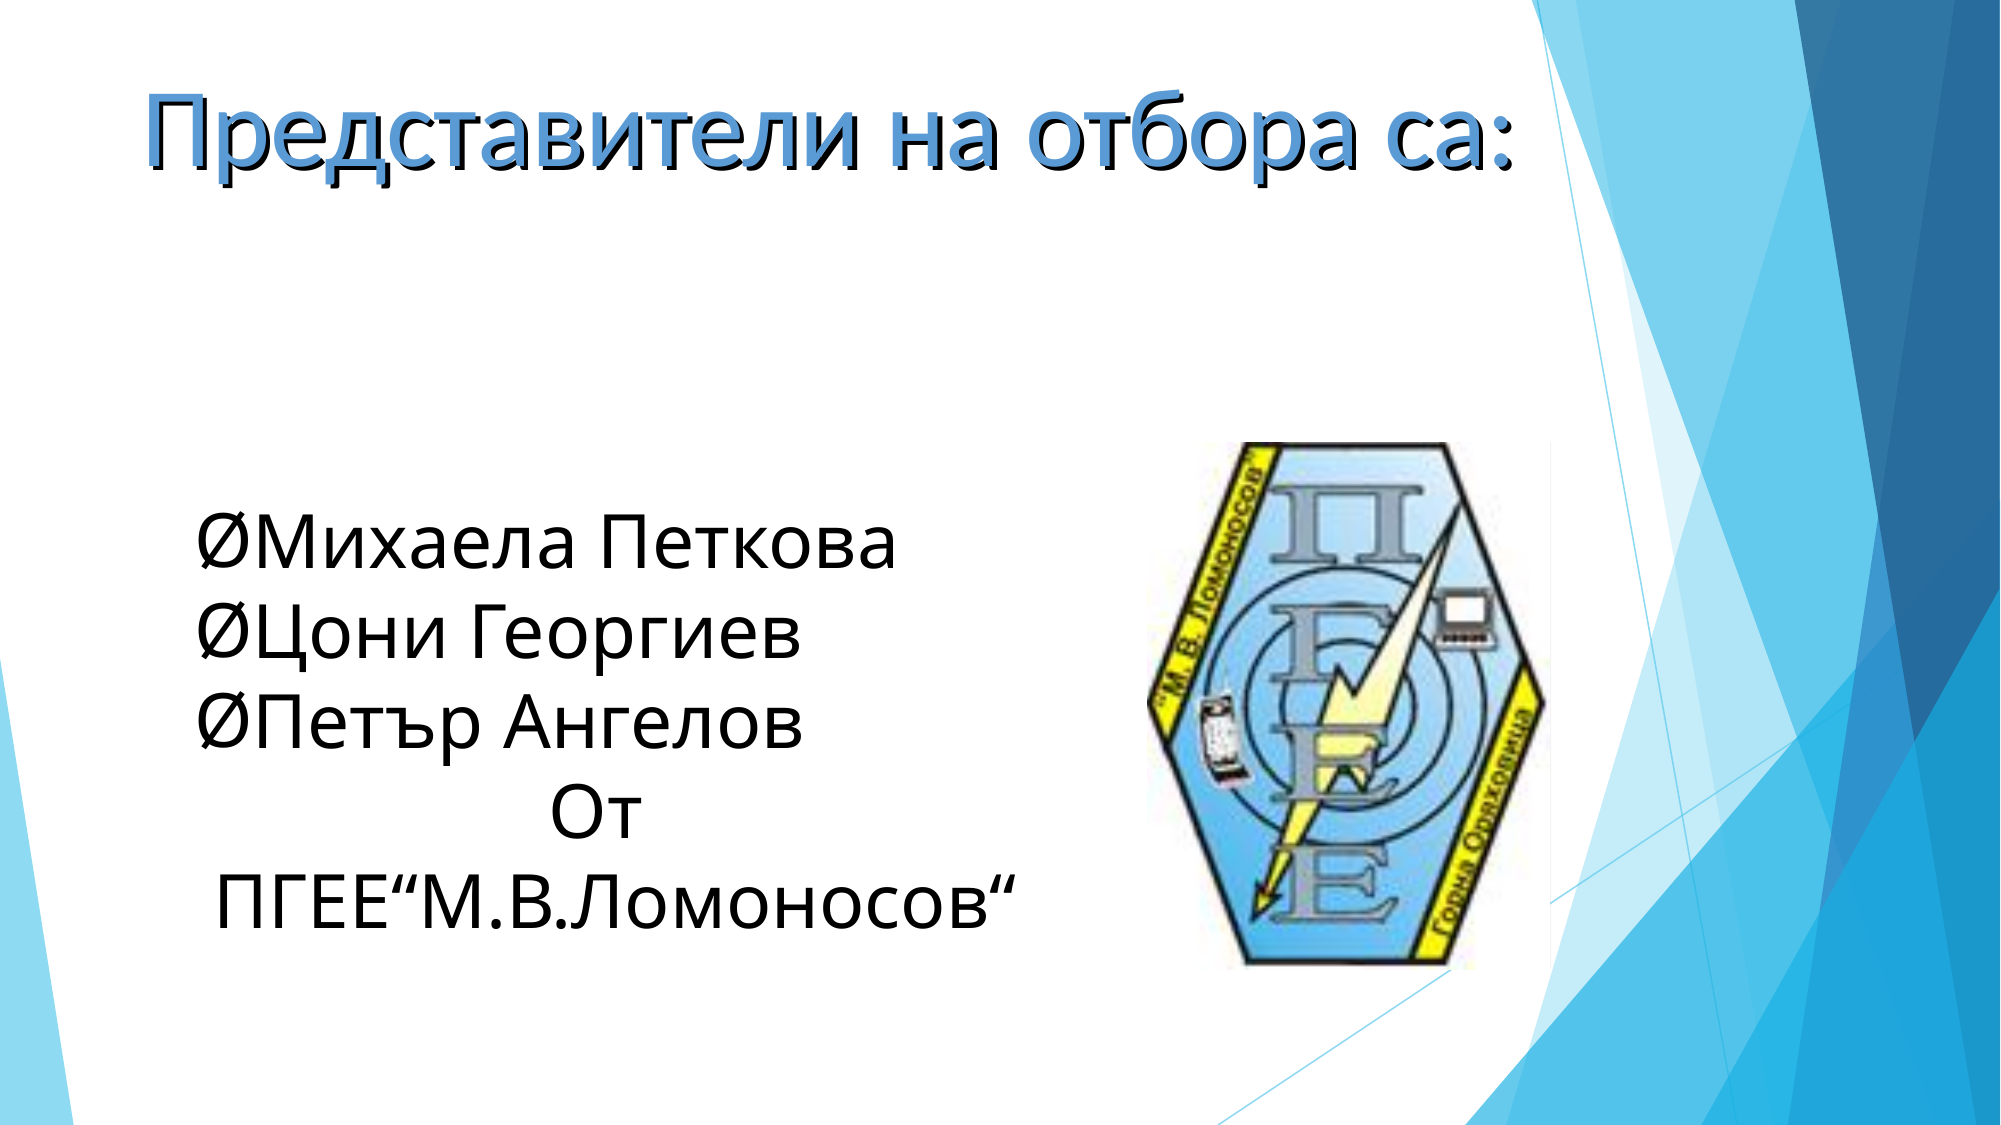

Представители на отбора са:
Михаела Петкова
Цони Георгиев
Петър Ангелов
От
 ПГЕЕ“М.В.Ломоносов“